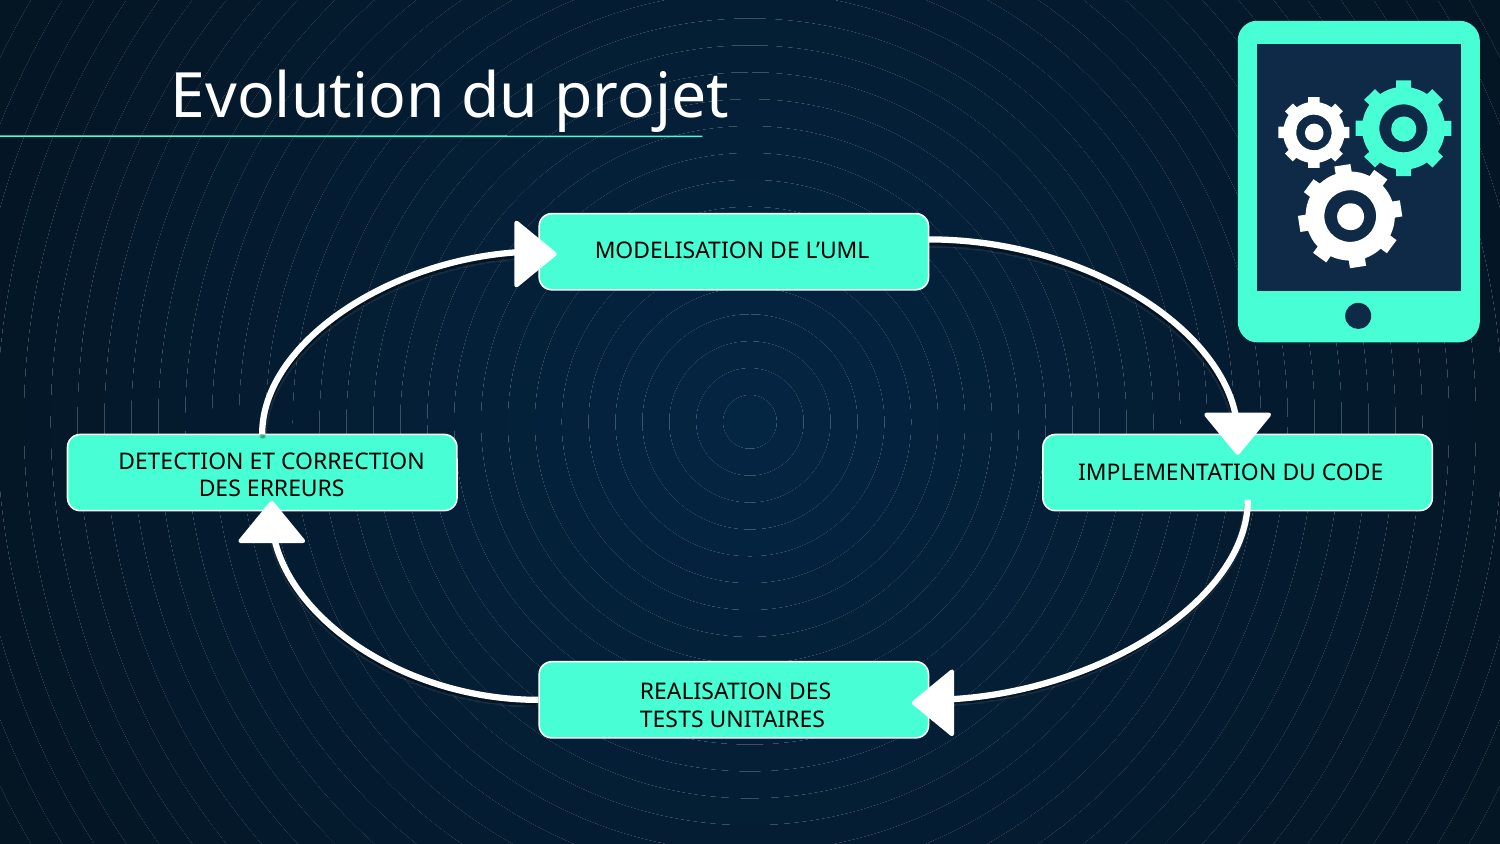

# Evolution du projet
MODELISATION DE L’UML
DETECTION ET CORRECTION DES ERREURS
IMPLEMENTATION DU CODE
REALISATION DES
TESTS UNITAIRES